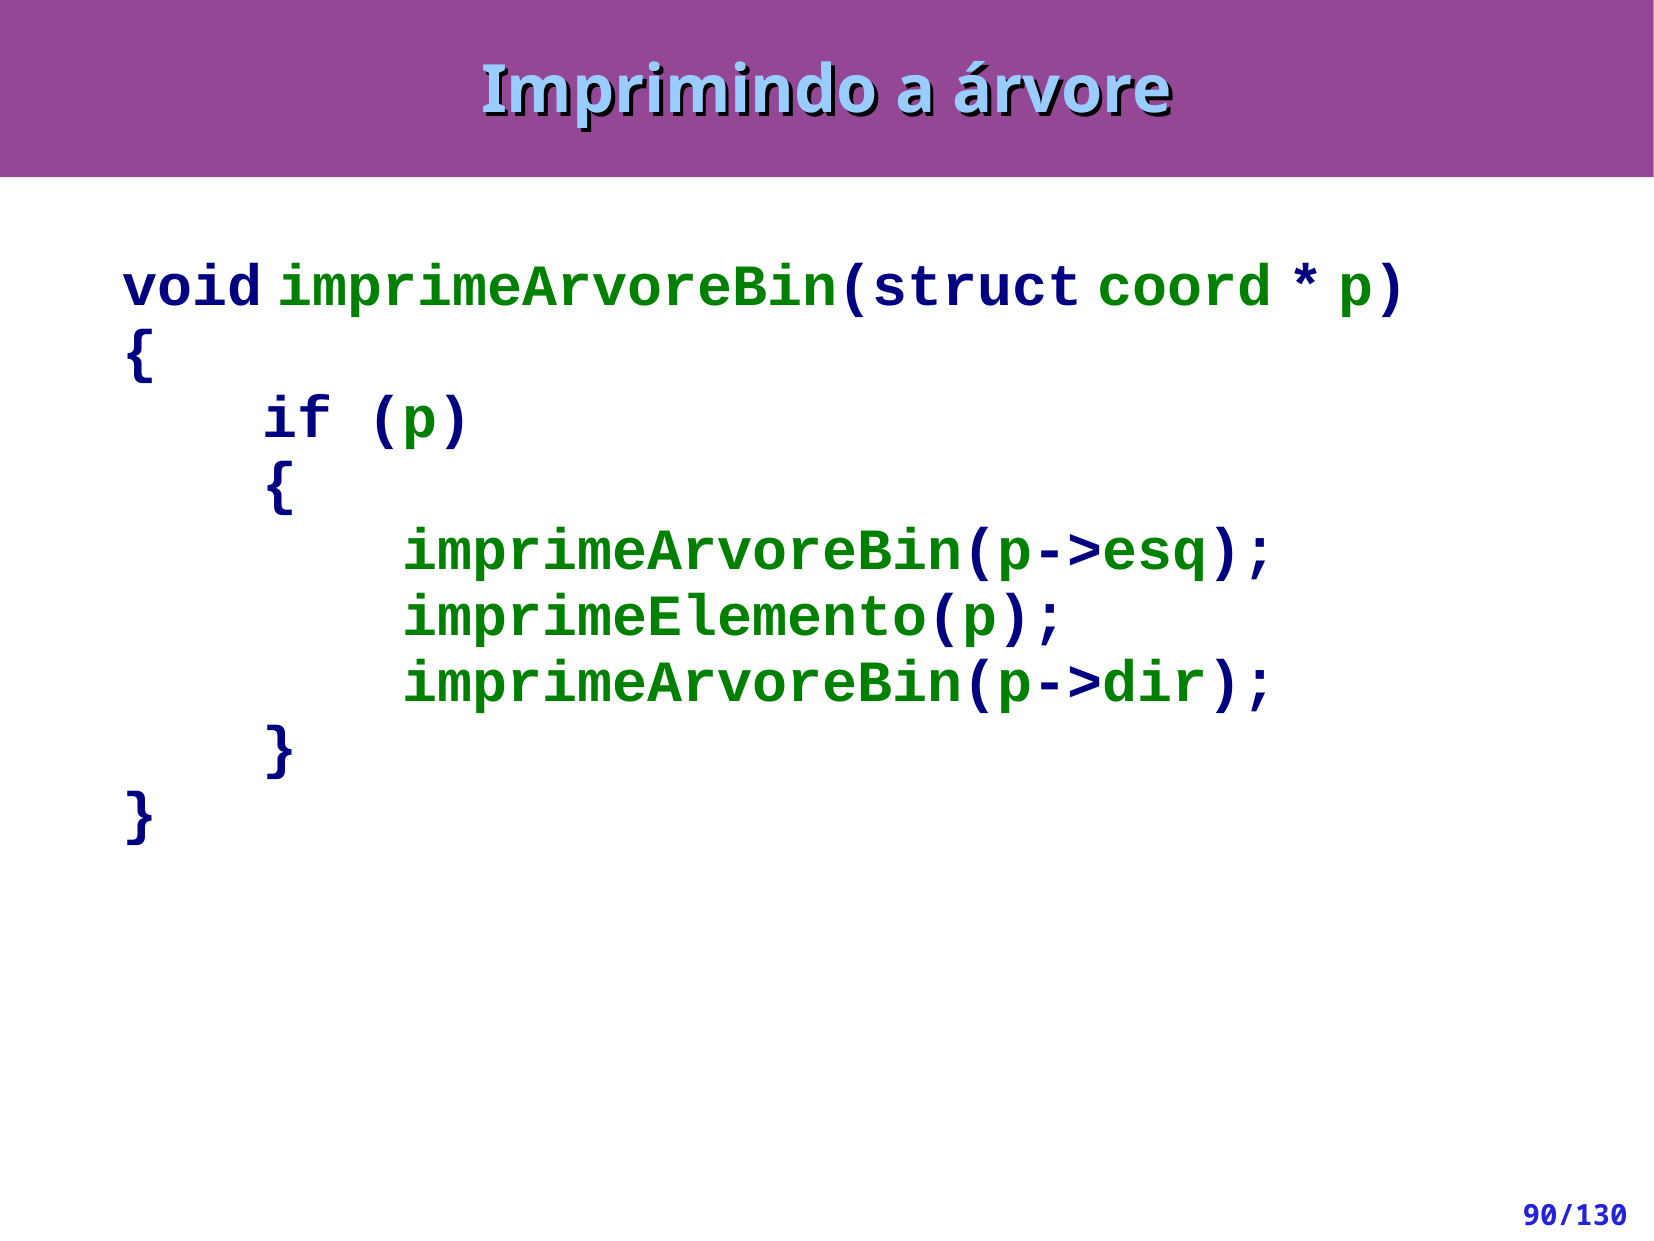

# Imprimindo a árvore
void imprimeArvoreBin(struct coord * p)
{
 if (p)
 {
 imprimeArvoreBin(p->esq);
 imprimeElemento(p);
 imprimeArvoreBin(p->dir);
 }
}
90